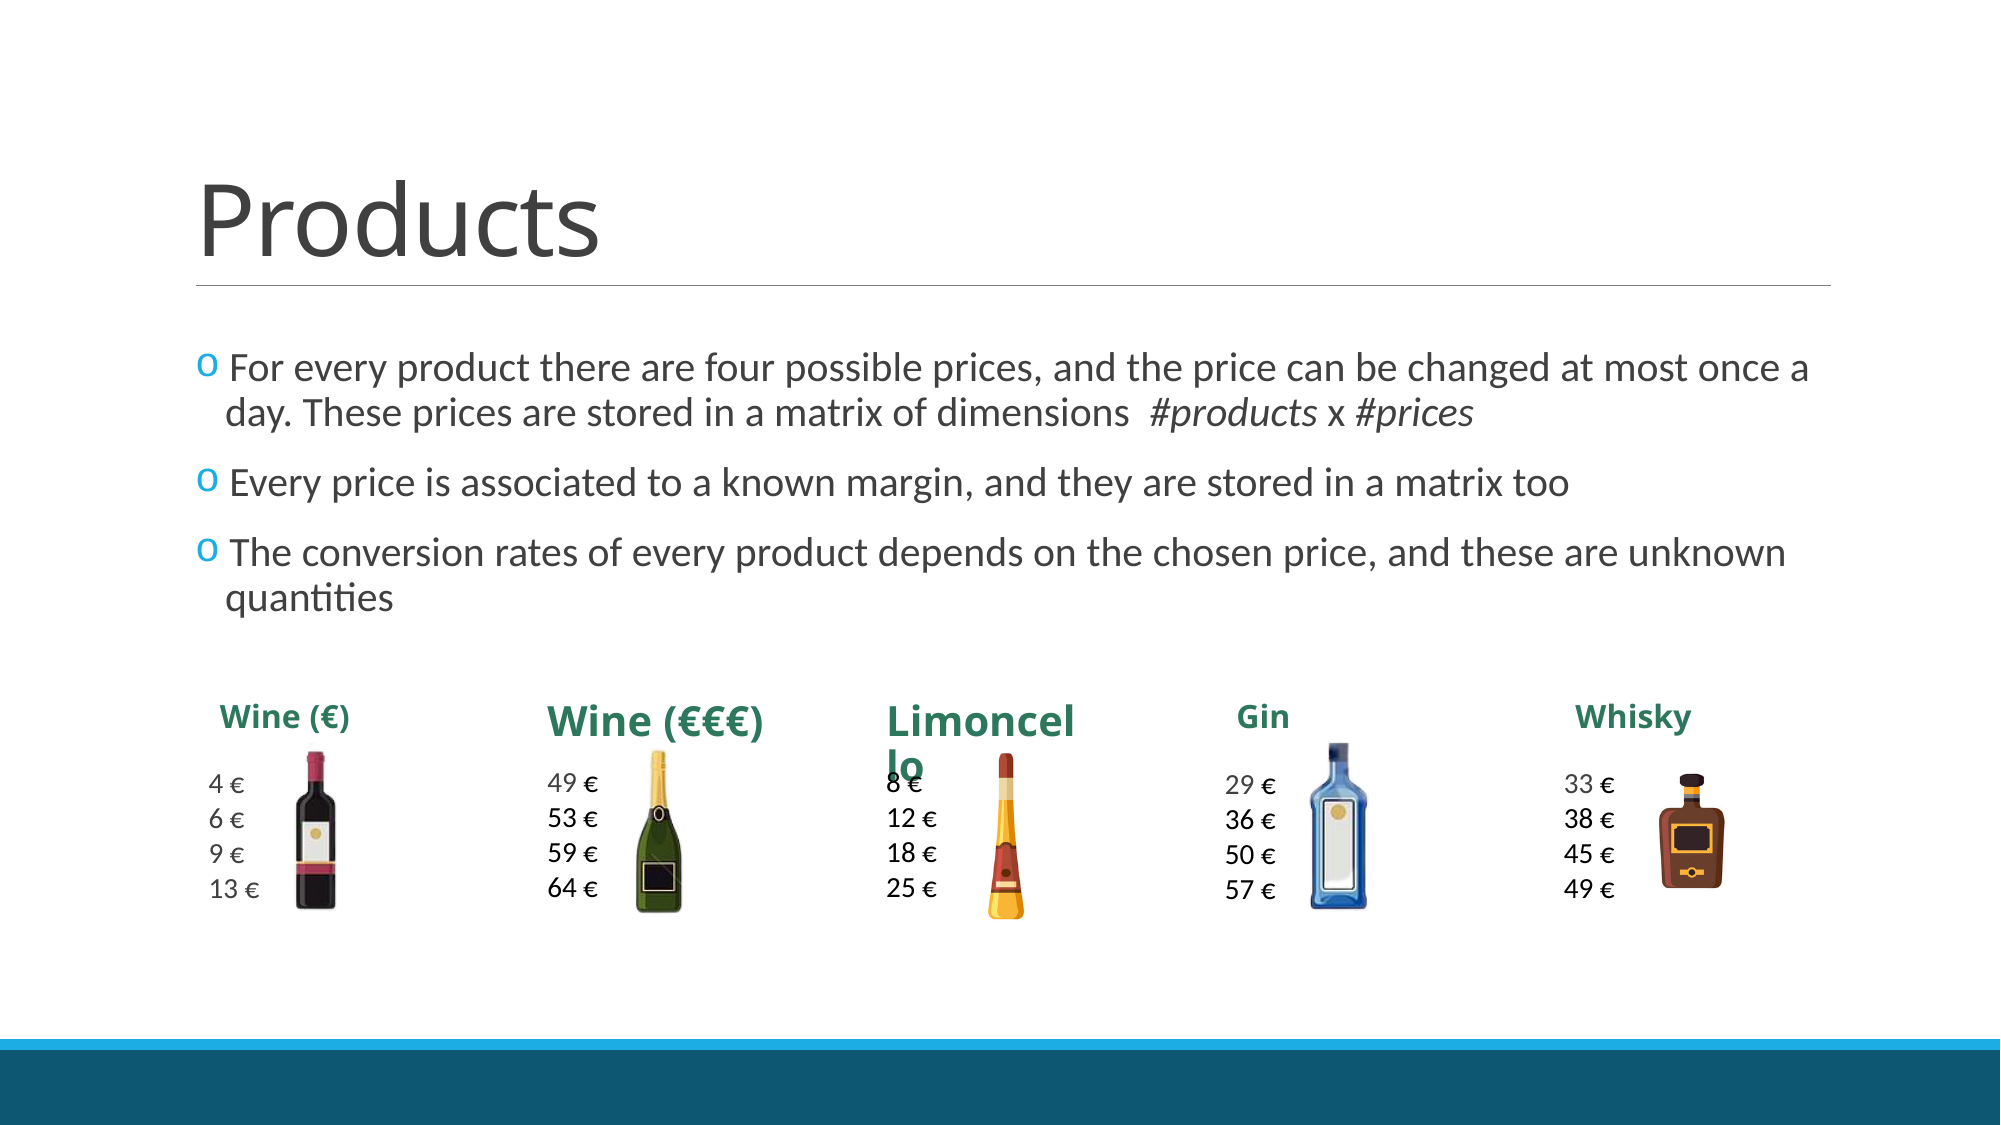

Products
 For every product there are four possible prices, and the price can be changed at most once a day. These prices are stored in a matrix of dimensions #products x #prices
 Every price is associated to a known margin, and they are stored in a matrix too
 The conversion rates of every product depends on the chosen price, and these are unknown quantities
# Wine (€)
Wine (€€€)
Limoncello
Gin
Whisky
8 €
12 €
18 €
25 €
49 €
53 €
59 €
64 €
4 €
6 €
9 €
13 €
33 €
38 €
45 €
49 €
29 €
36 €
50 €
57 €